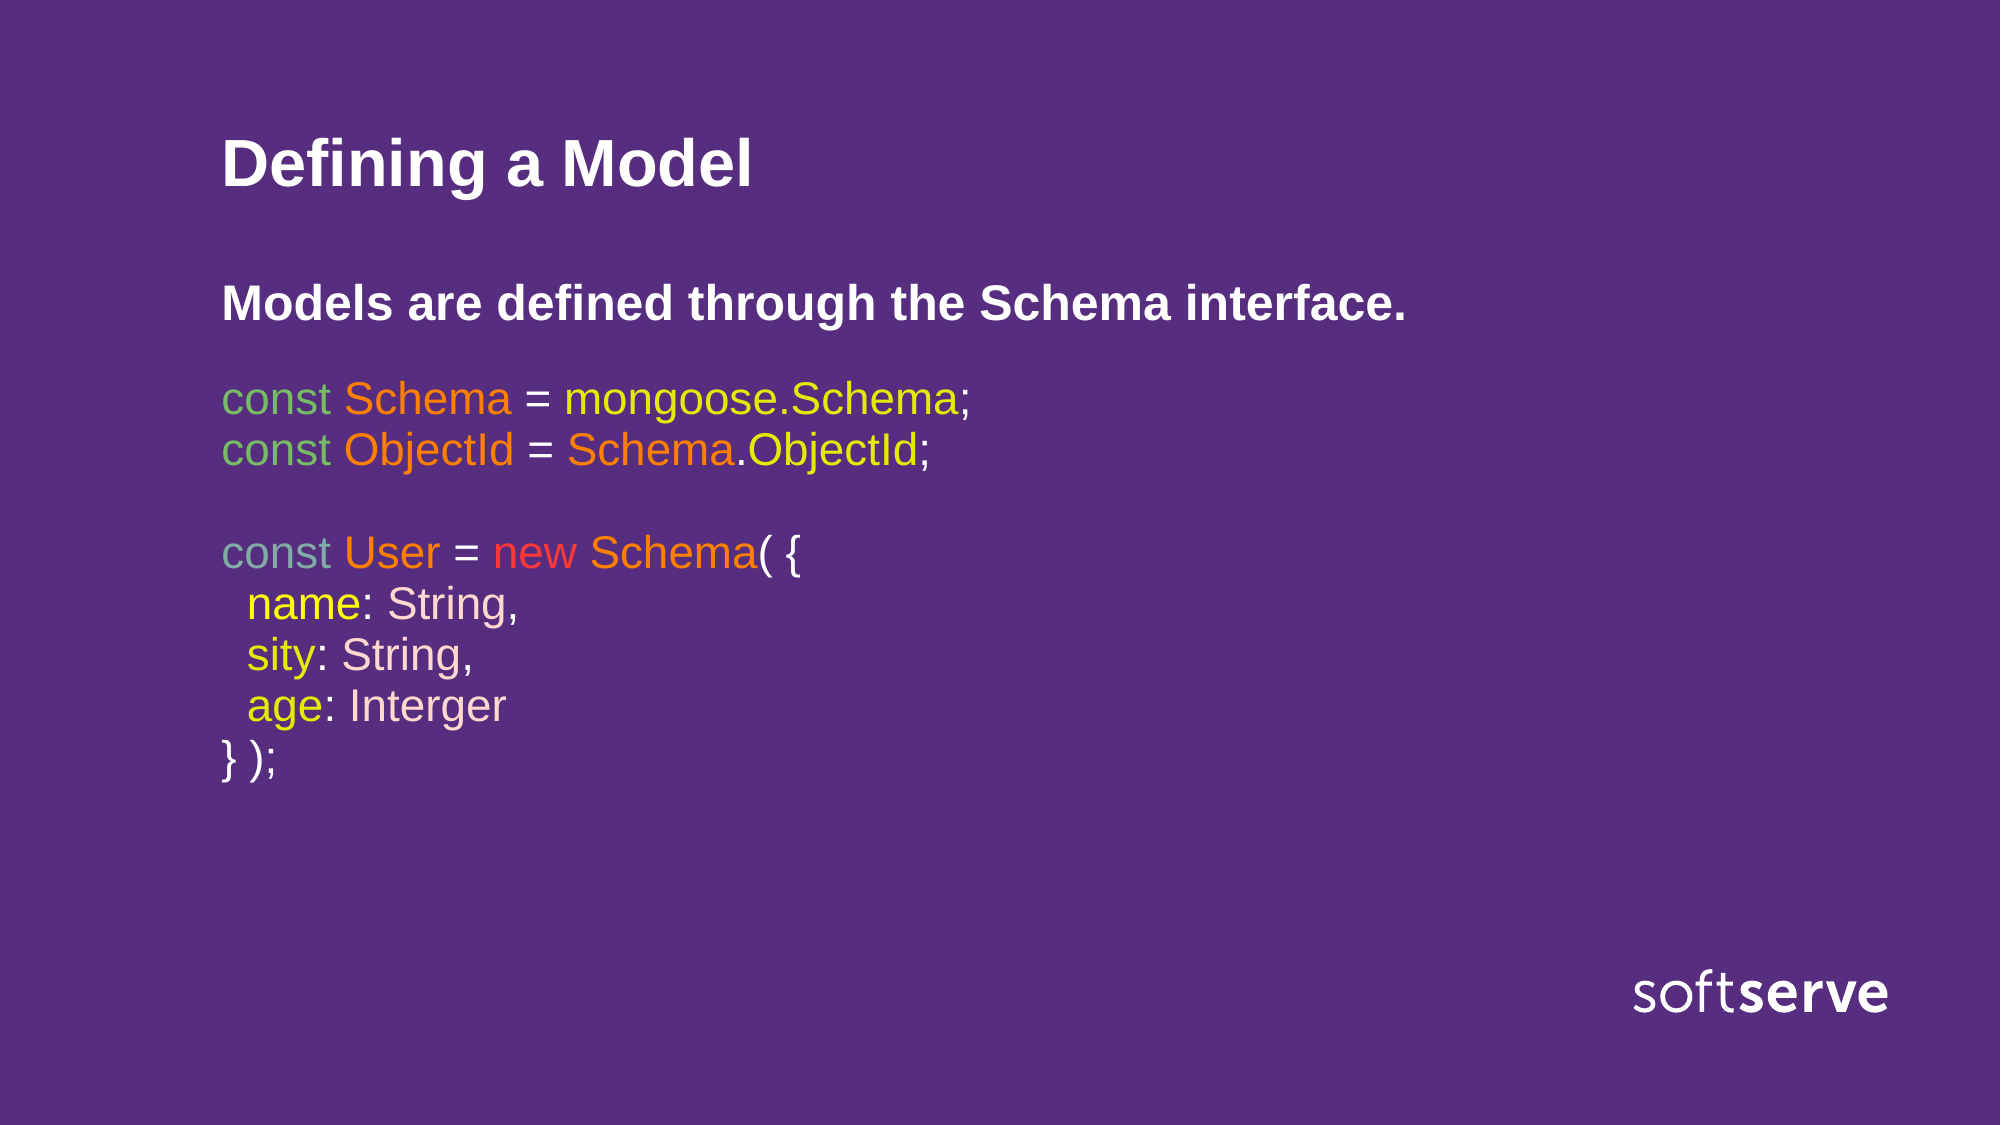

Defining a Model
Models are defined through the Schema interface.
const Schema = mongoose.Schema;
const ObjectId = Schema.ObjectId;
const User = new Schema( {
 name: String,
 sity: String,
 age: Interger
} );